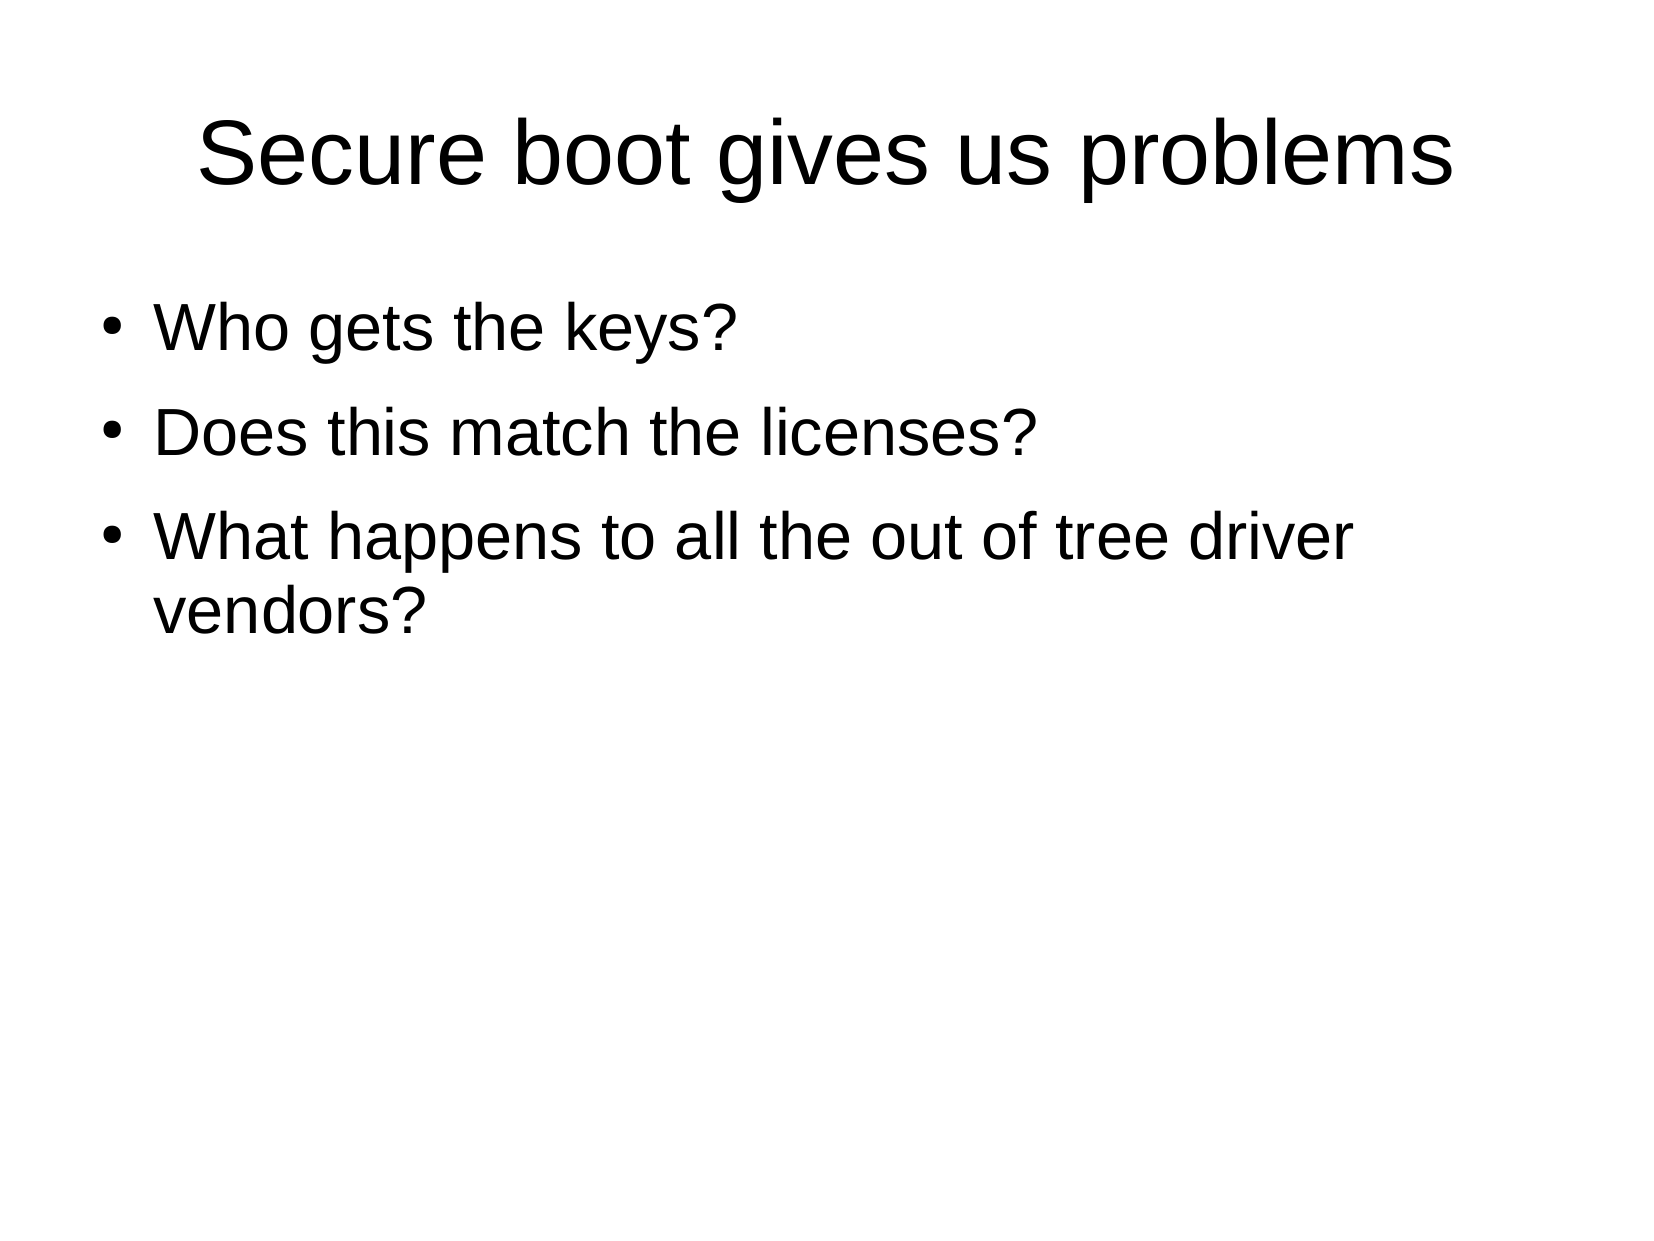

# Secure boot gives us problems
Who gets the keys?
Does this match the licenses?
What happens to all the out of tree driver vendors?